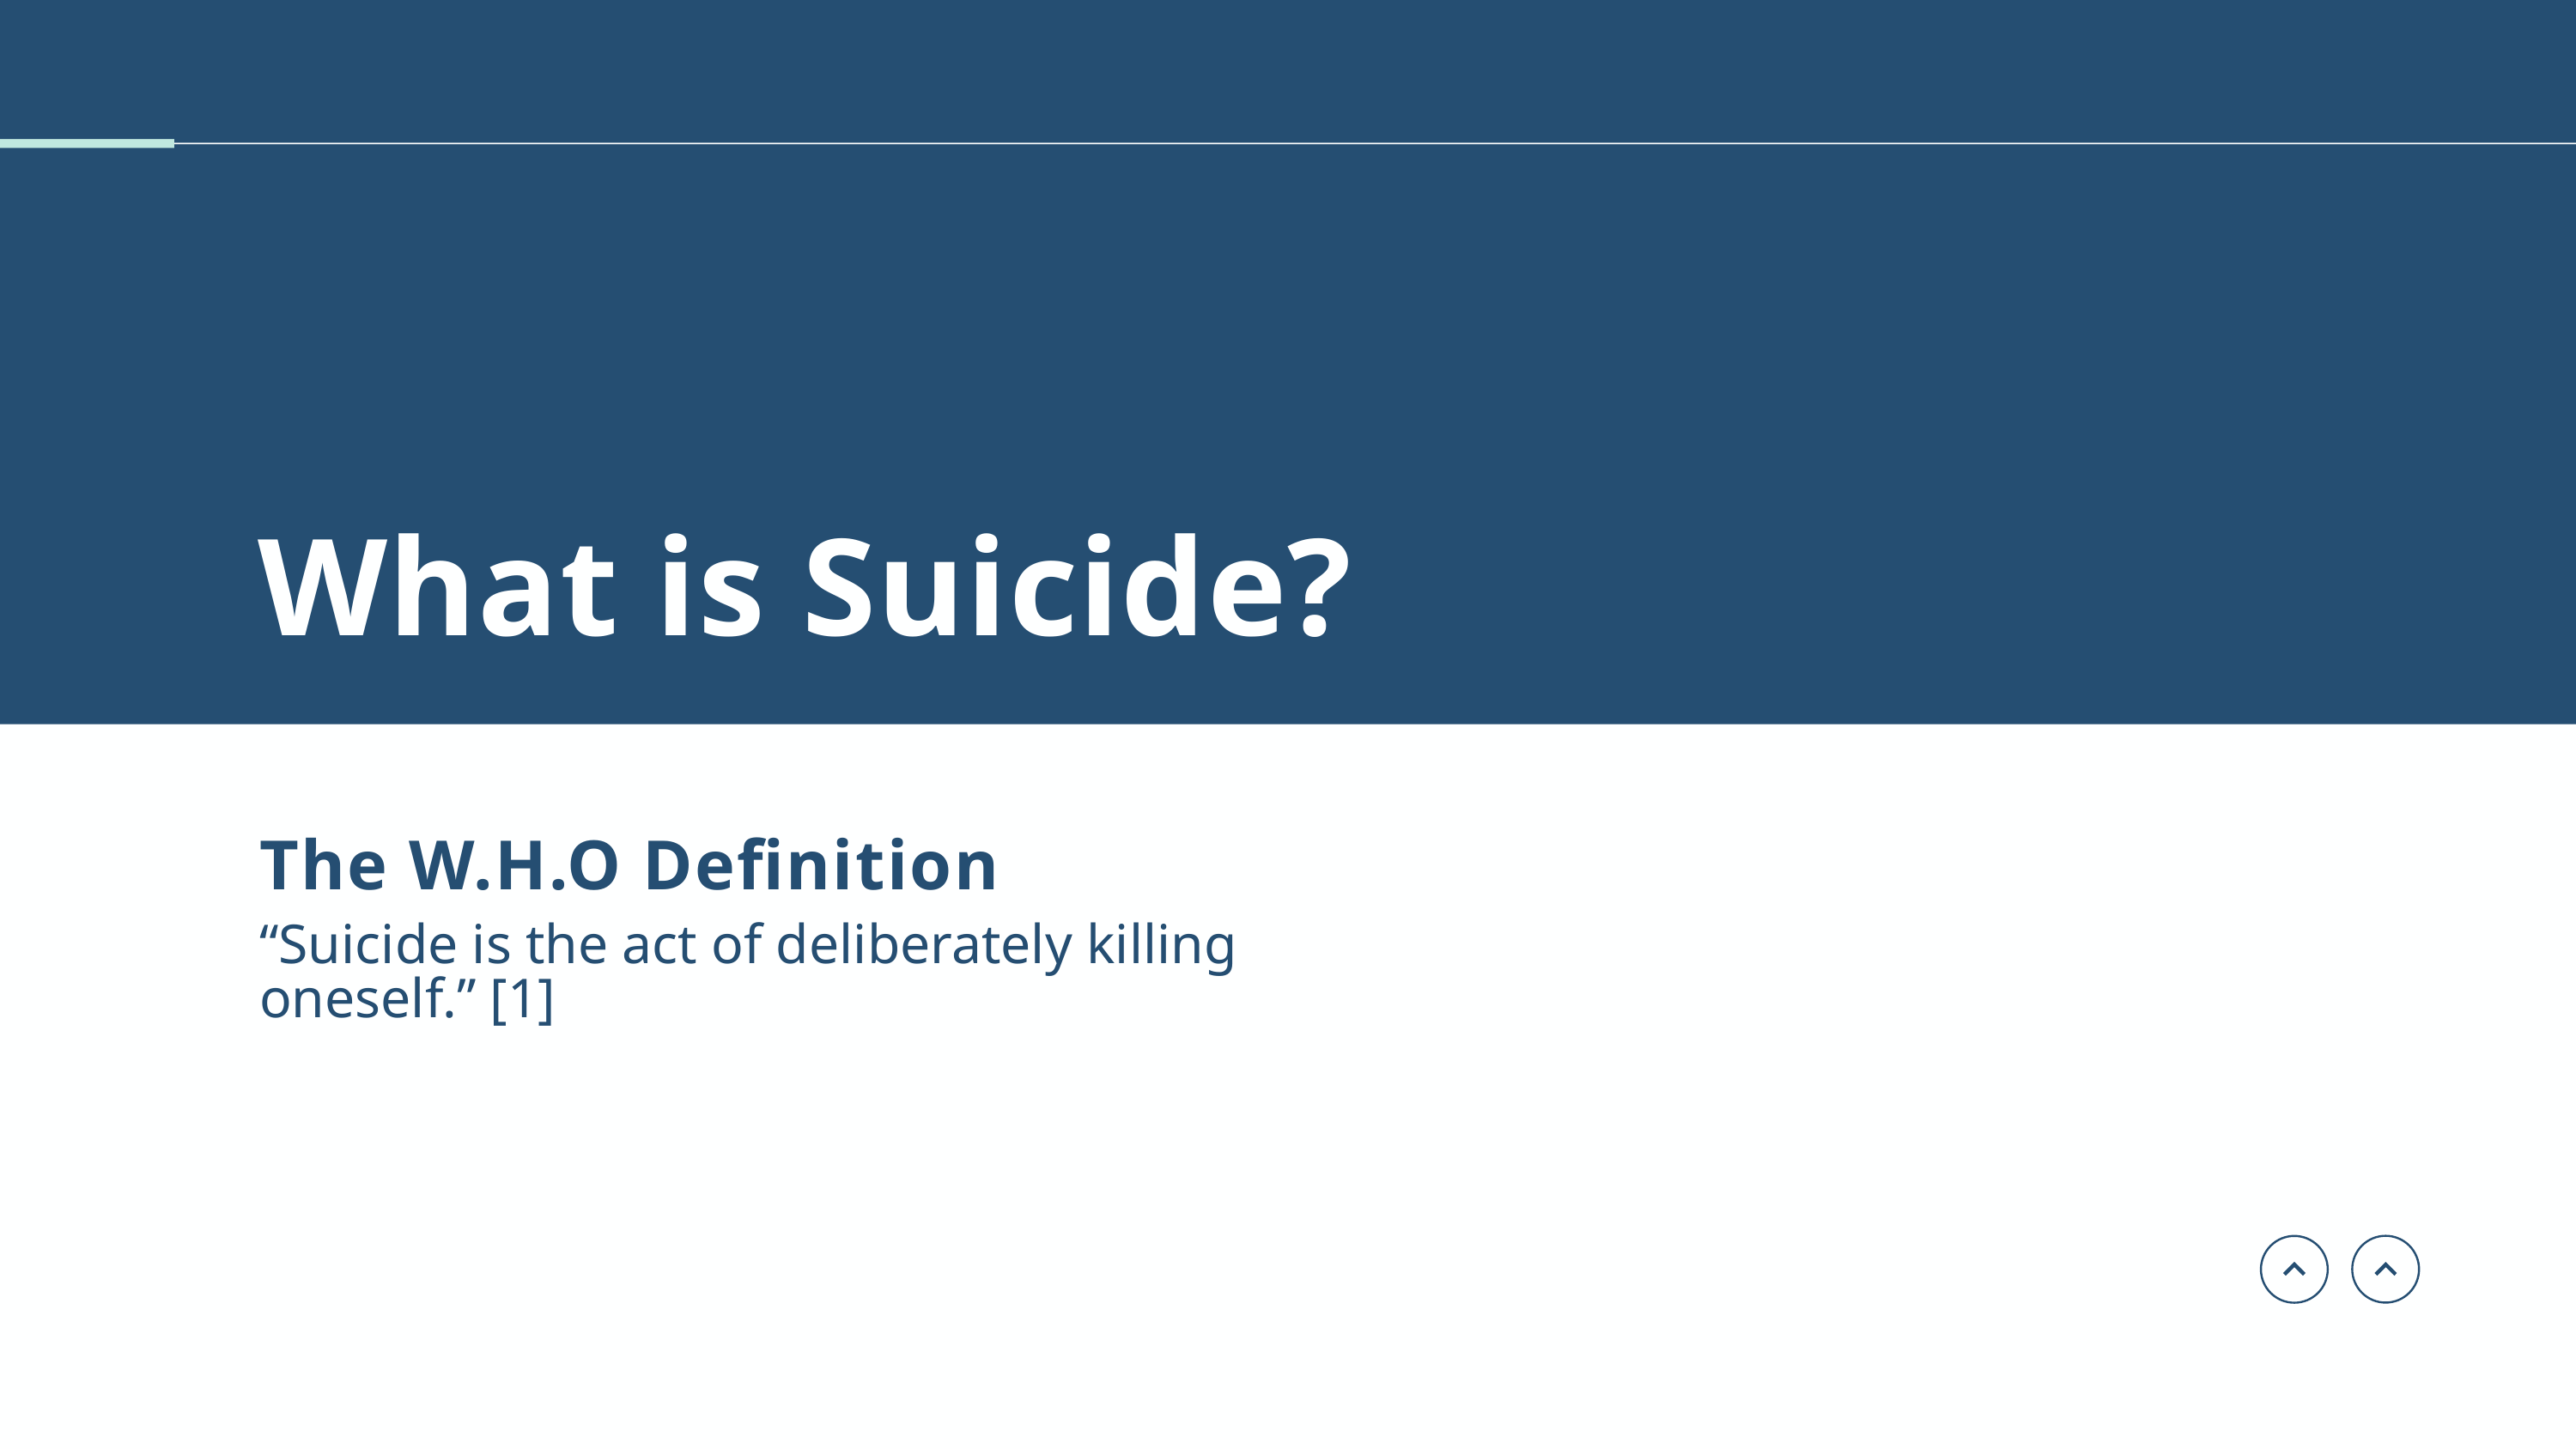

What is Suicide?
The W.H.O Definition
“Suicide is the act of deliberately killing oneself.” [1]